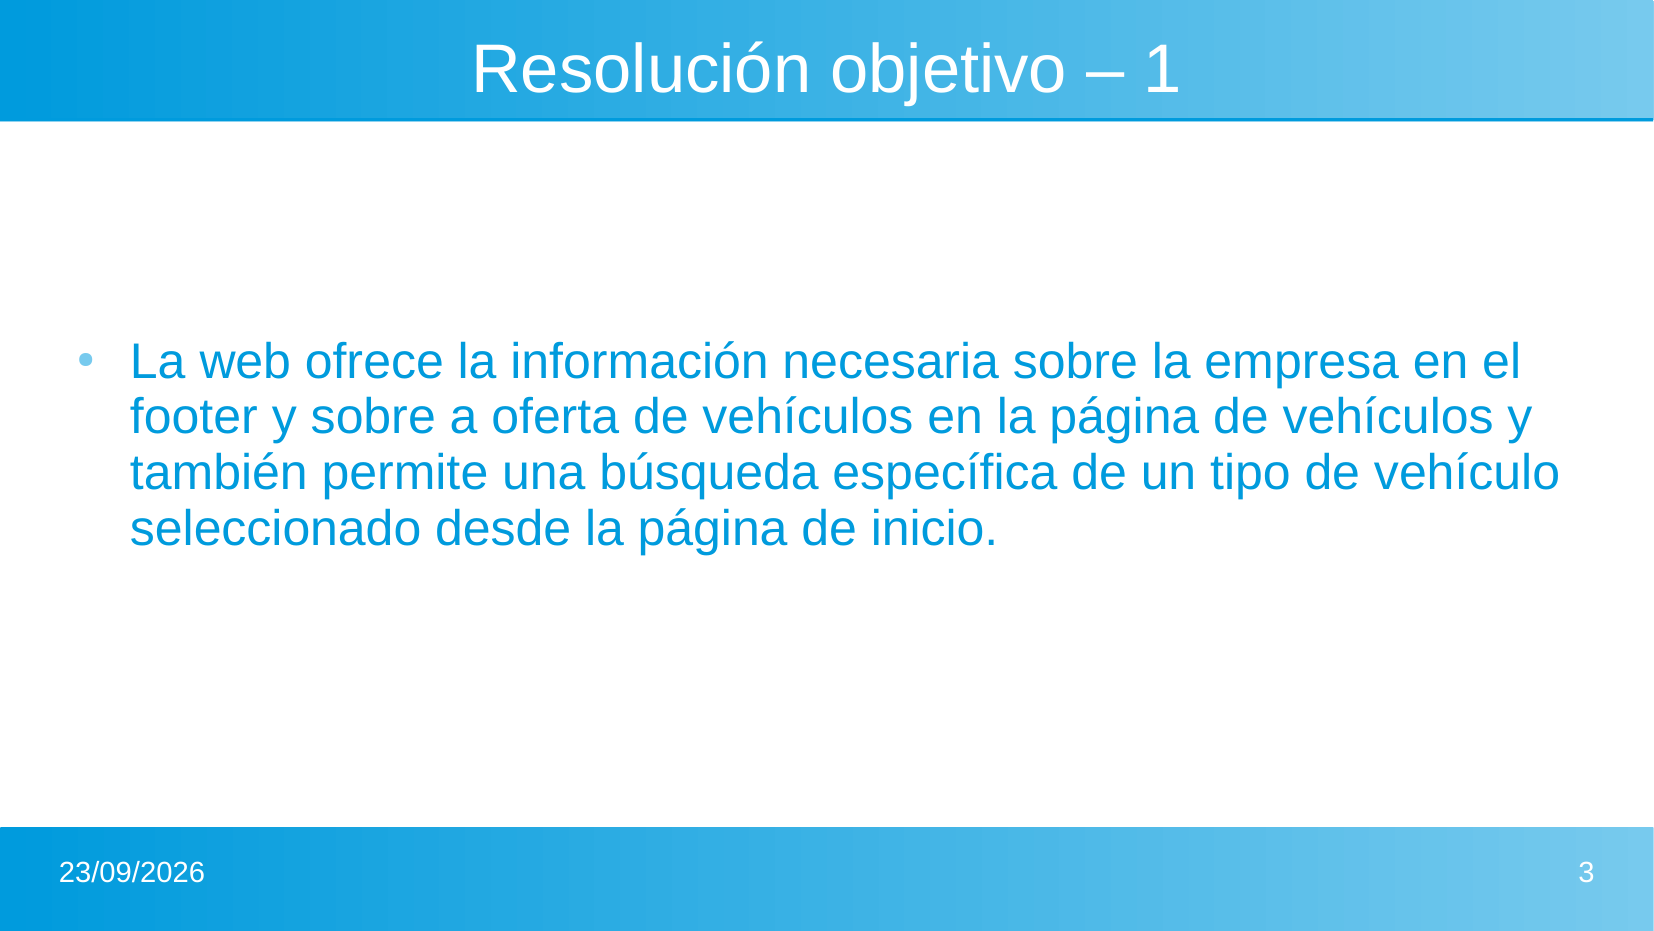

# Resolución objetivo – 1
La web ofrece la información necesaria sobre la empresa en el footer y sobre a oferta de vehículos en la página de vehículos y también permite una búsqueda específica de un tipo de vehículo seleccionado desde la página de inicio.
3